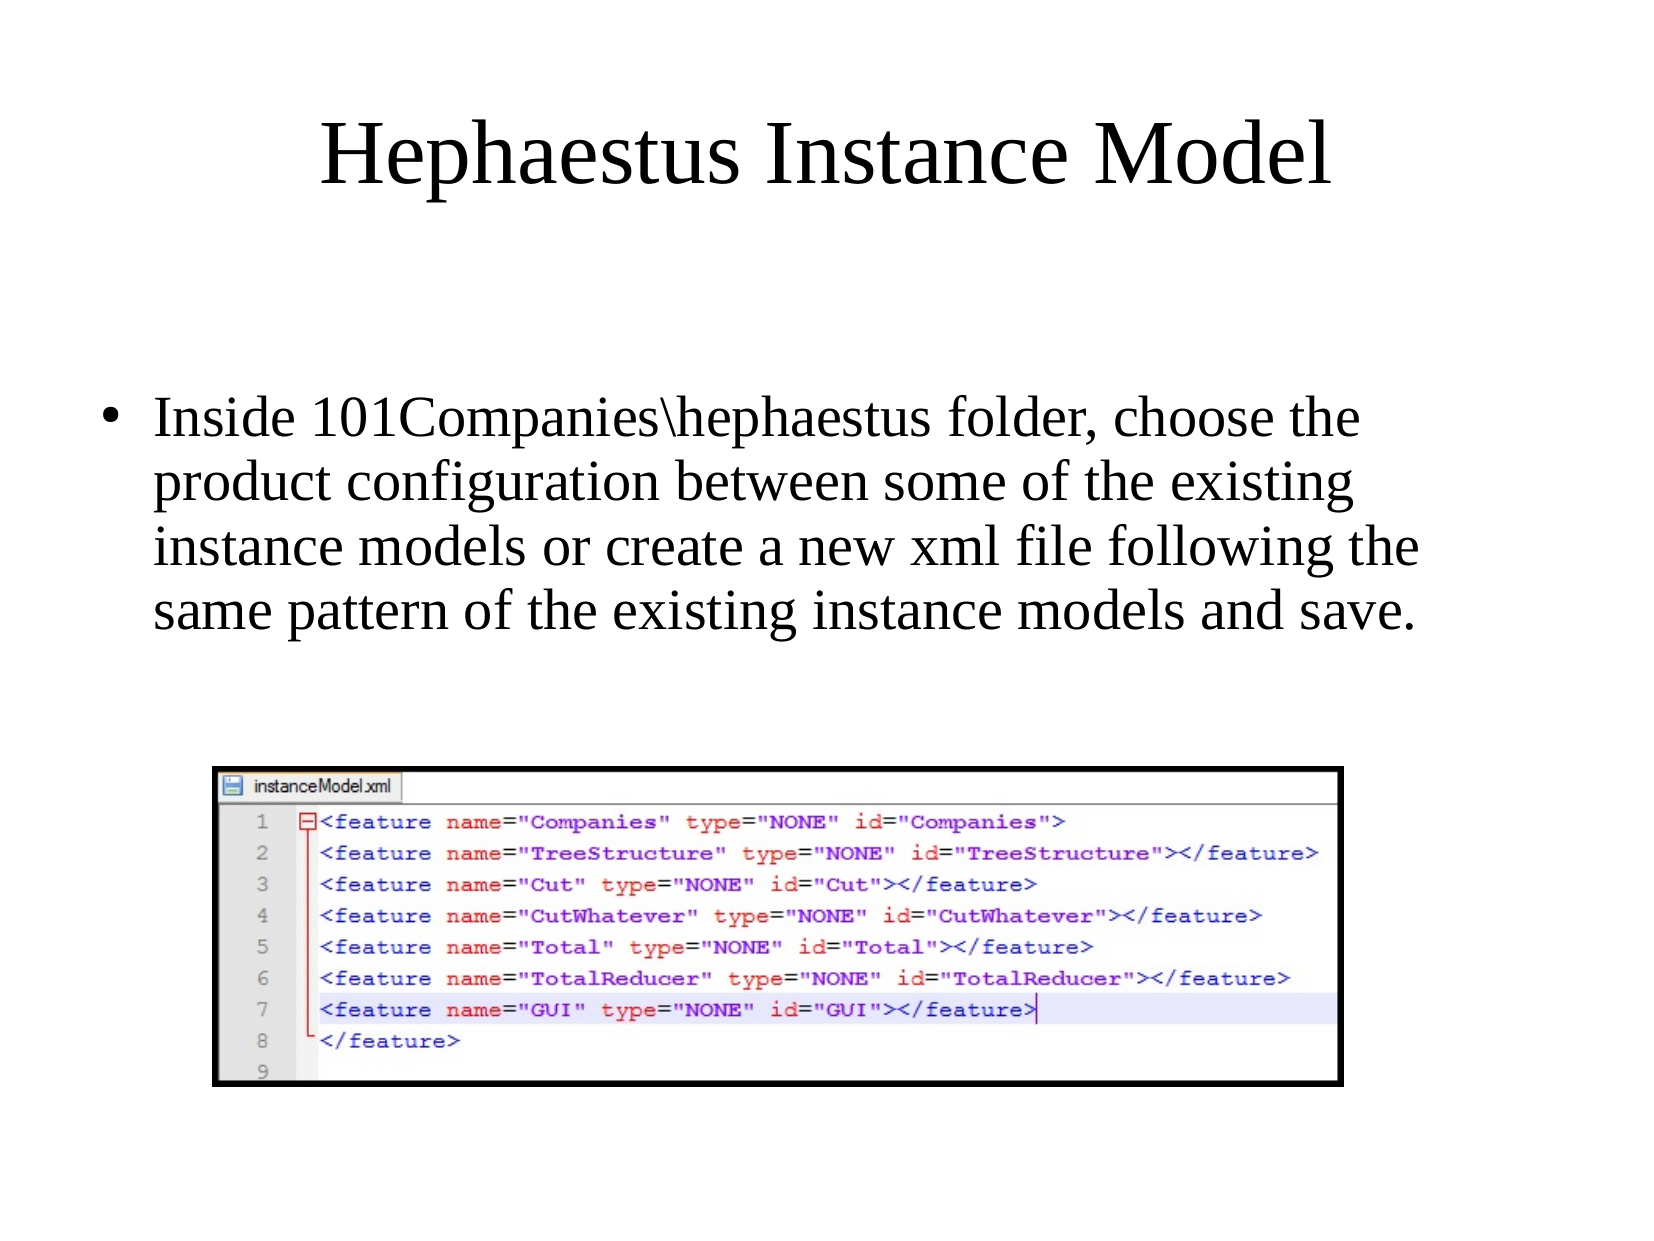

# Hephaestus Instance Model
Inside 101Companies\hephaestus folder, choose the product configuration between some of the existing instance models or create a new xml file following the same pattern of the existing instance models and save.